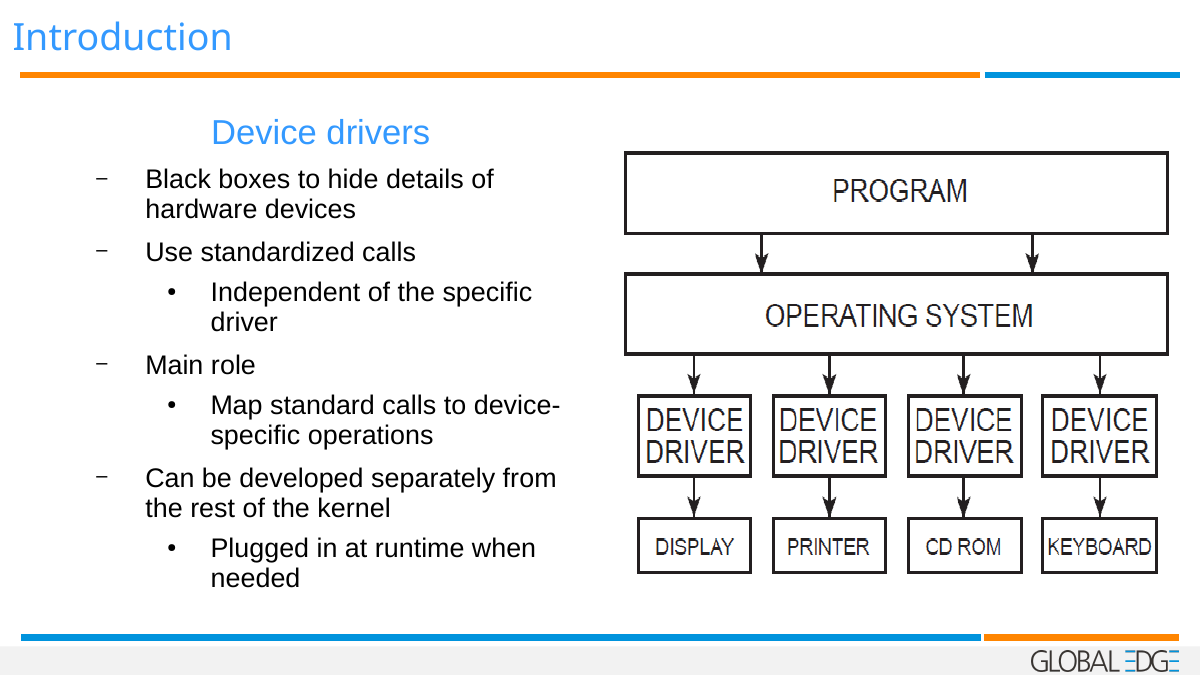

# Introduction
Device drivers
Black boxes to hide details of hardware devices
Use standardized calls
Independent of the specific driver
Main role
Map standard calls to device-specific operations
Can be developed separately from the rest of the kernel
Plugged in at runtime when needed